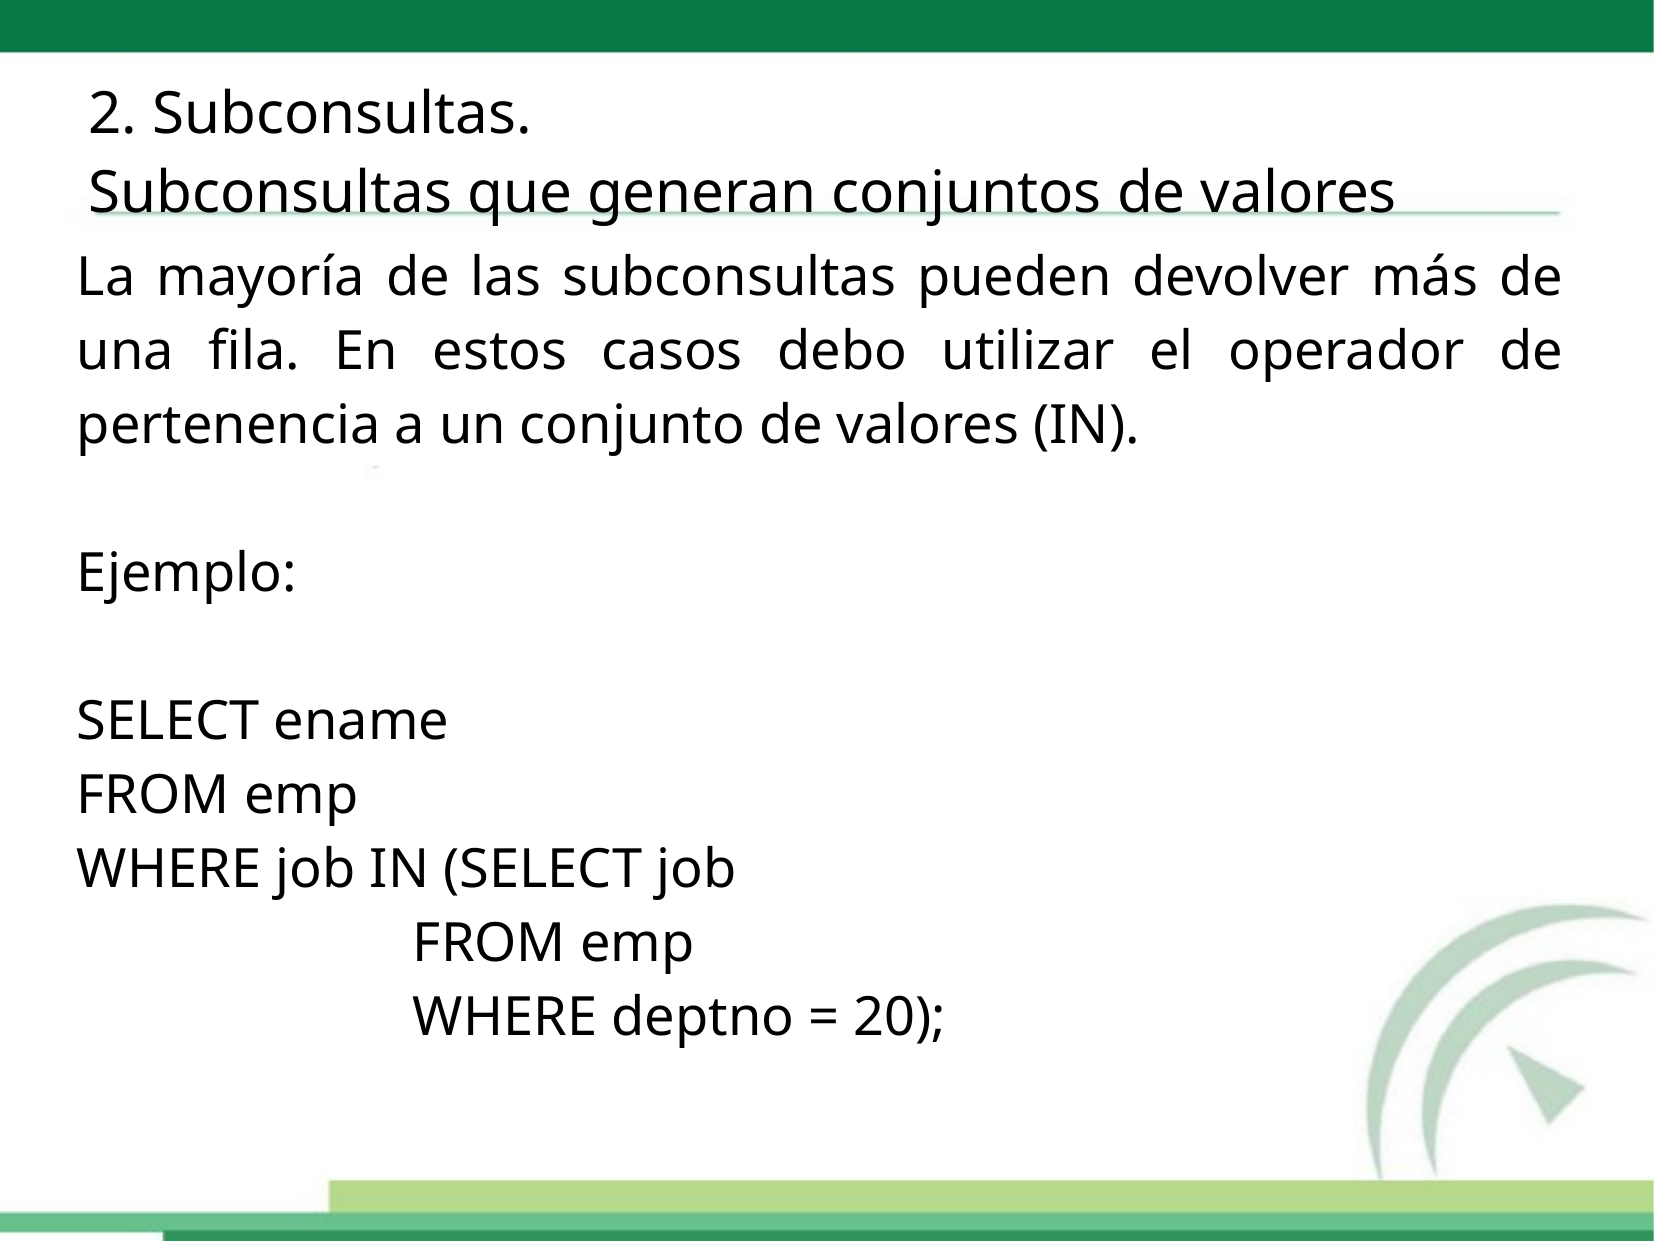

# 2. Subconsultas. Subconsultas que generan conjuntos de valores
La mayoría de las subconsultas pueden devolver más de una fila. En estos casos debo utilizar el operador de pertenencia a un conjunto de valores (IN).
Ejemplo:
SELECT ename
FROM emp
WHERE job IN (SELECT job
 FROM emp
 WHERE deptno = 20);